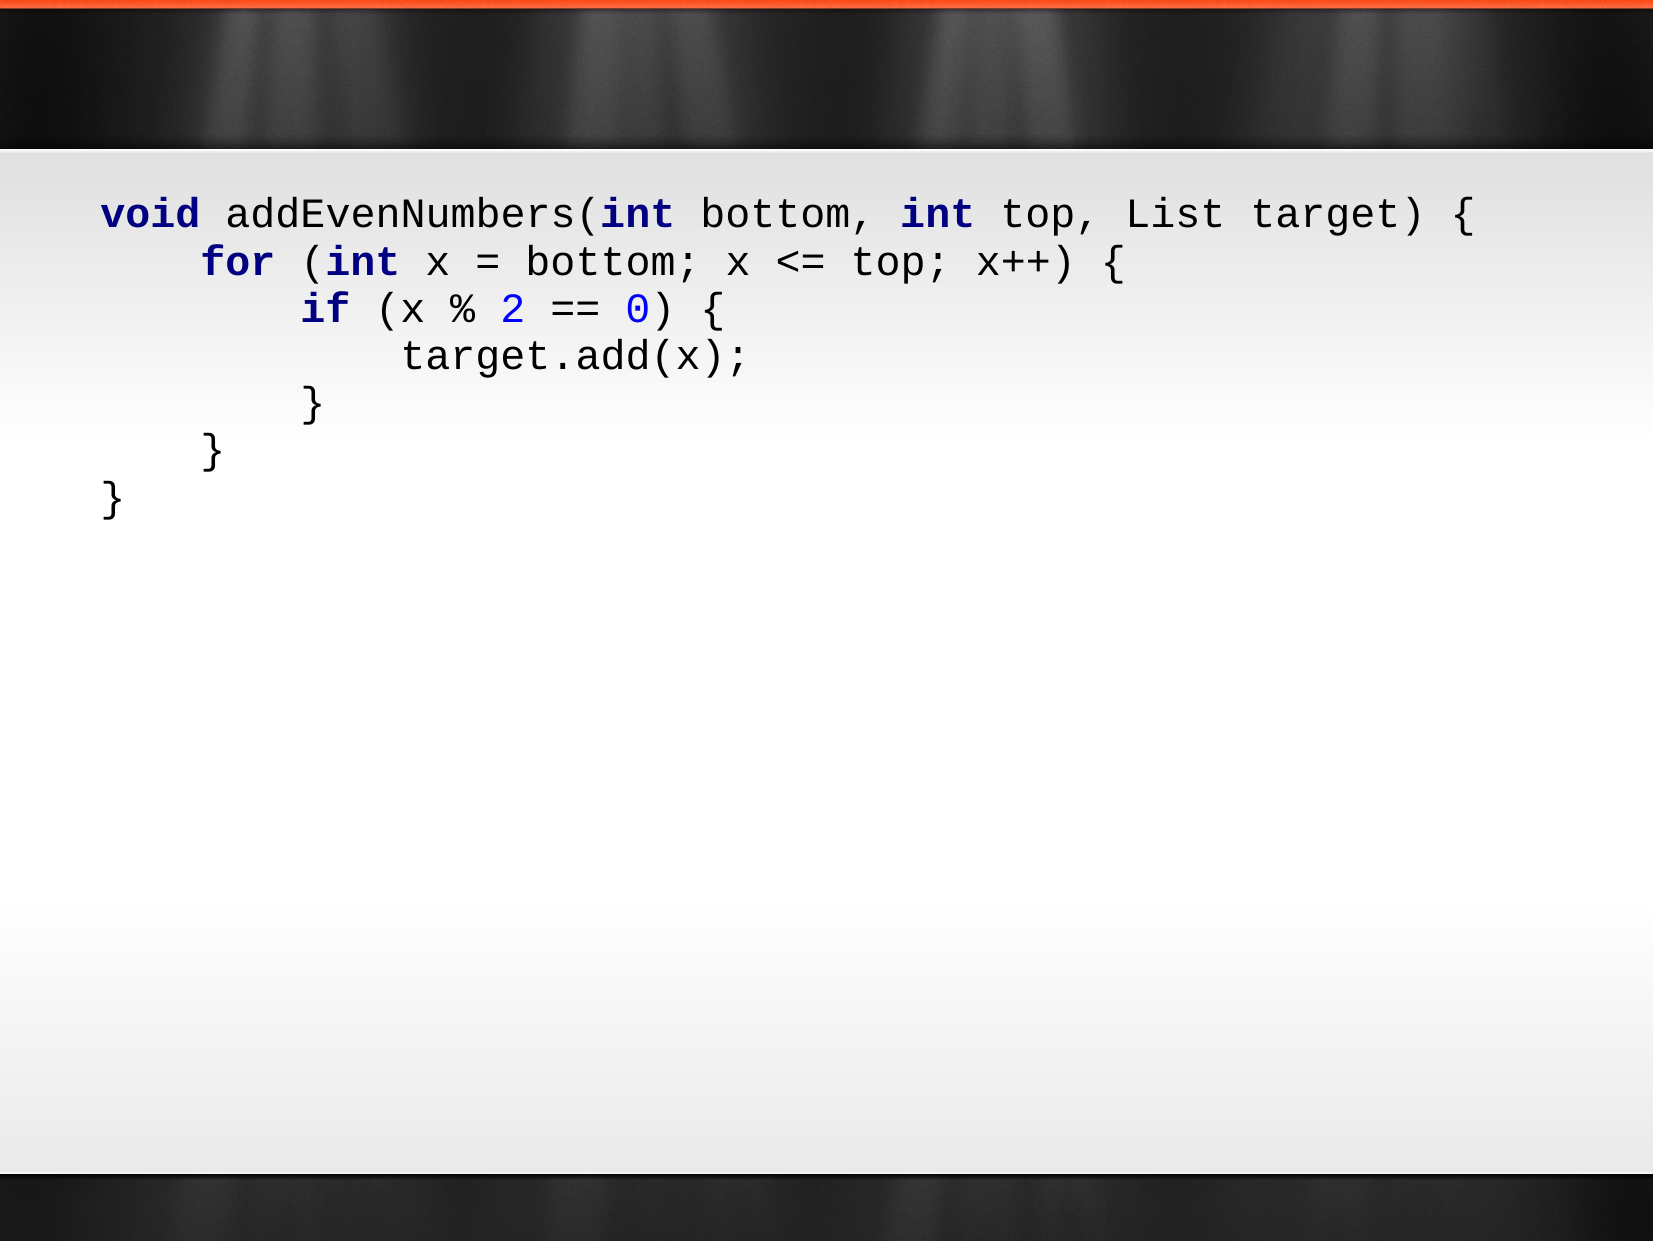

# void addEvenNumbers(int bottom, int top, List target) {
 for (int x = bottom; x <= top; x++) {
 if (x % 2 == 0) {
 target.add(x);
 }
 }
}